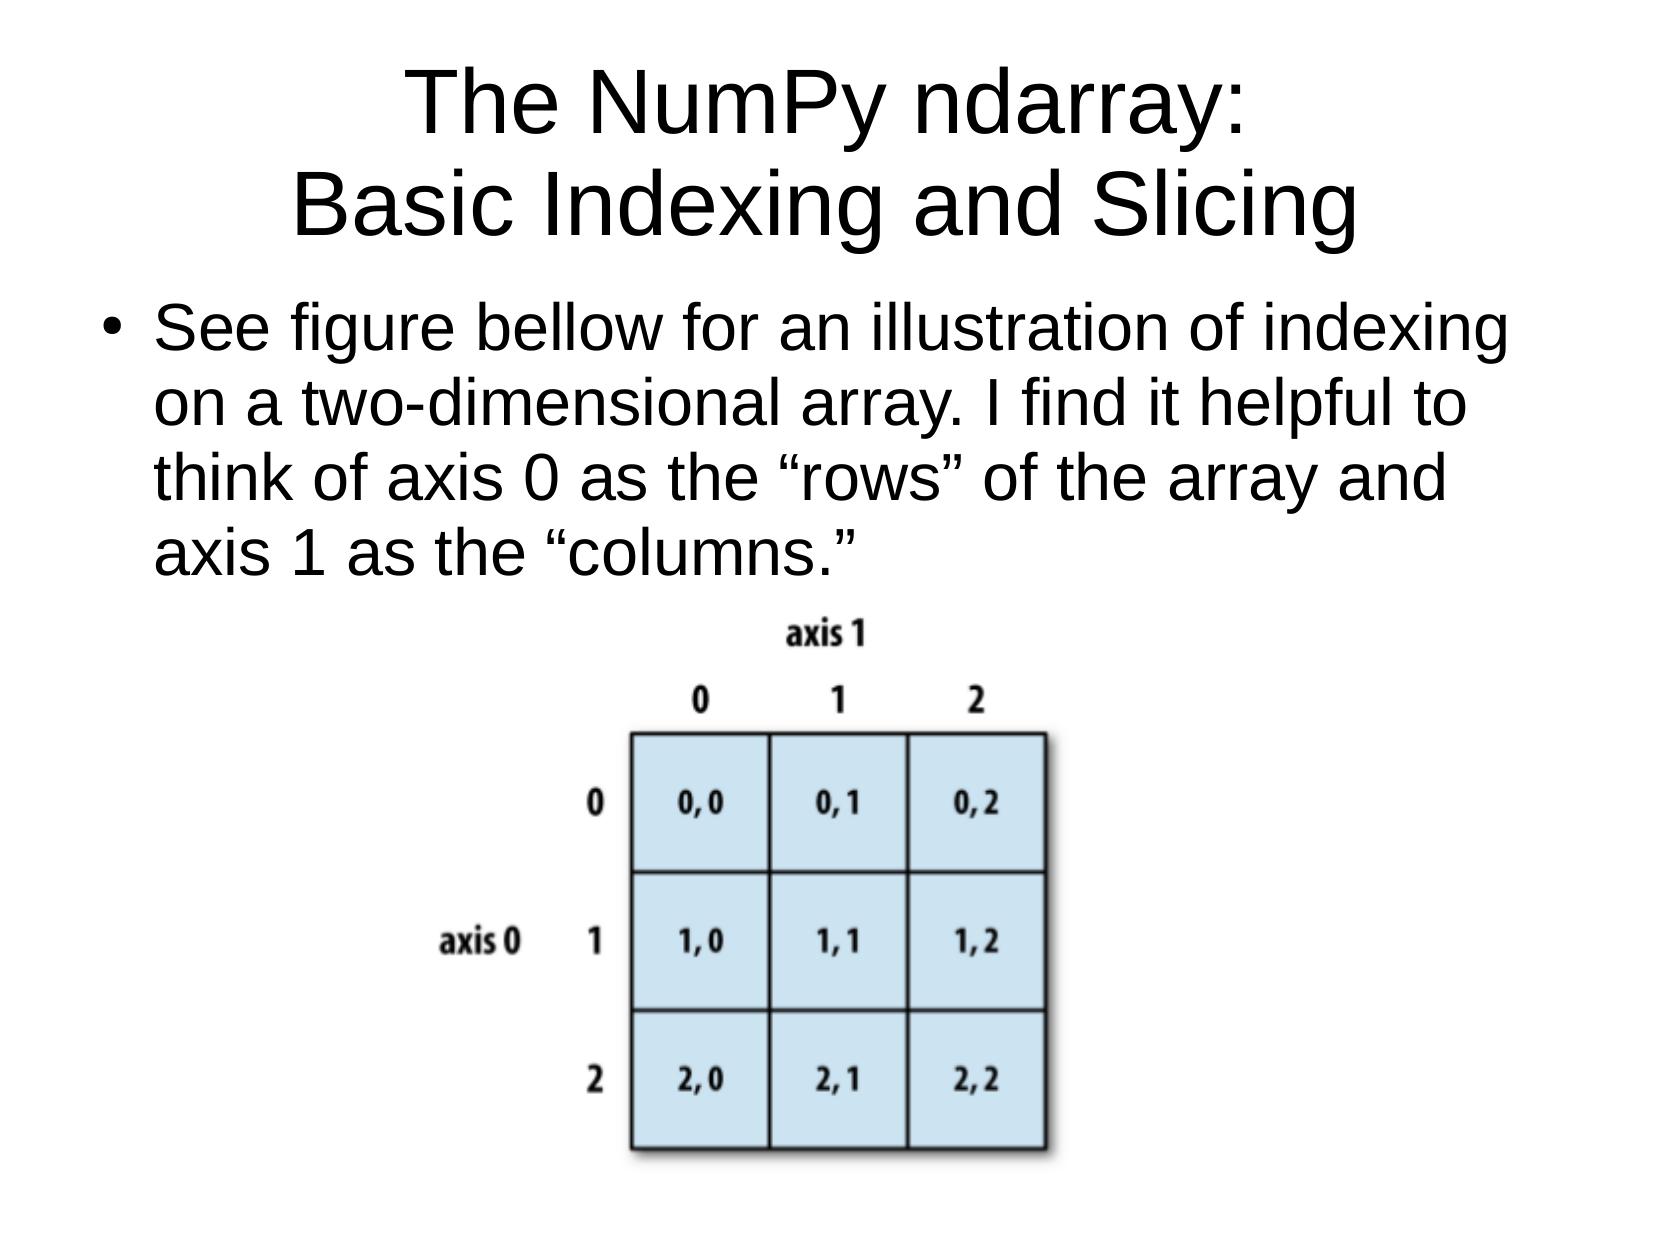

# The NumPy ndarray: Basic Indexing and Slicing
See figure bellow for an illustration of indexing on a two-dimensional array. I find it helpful to think of axis 0 as the “rows” of the array and axis 1 as the “columns.”